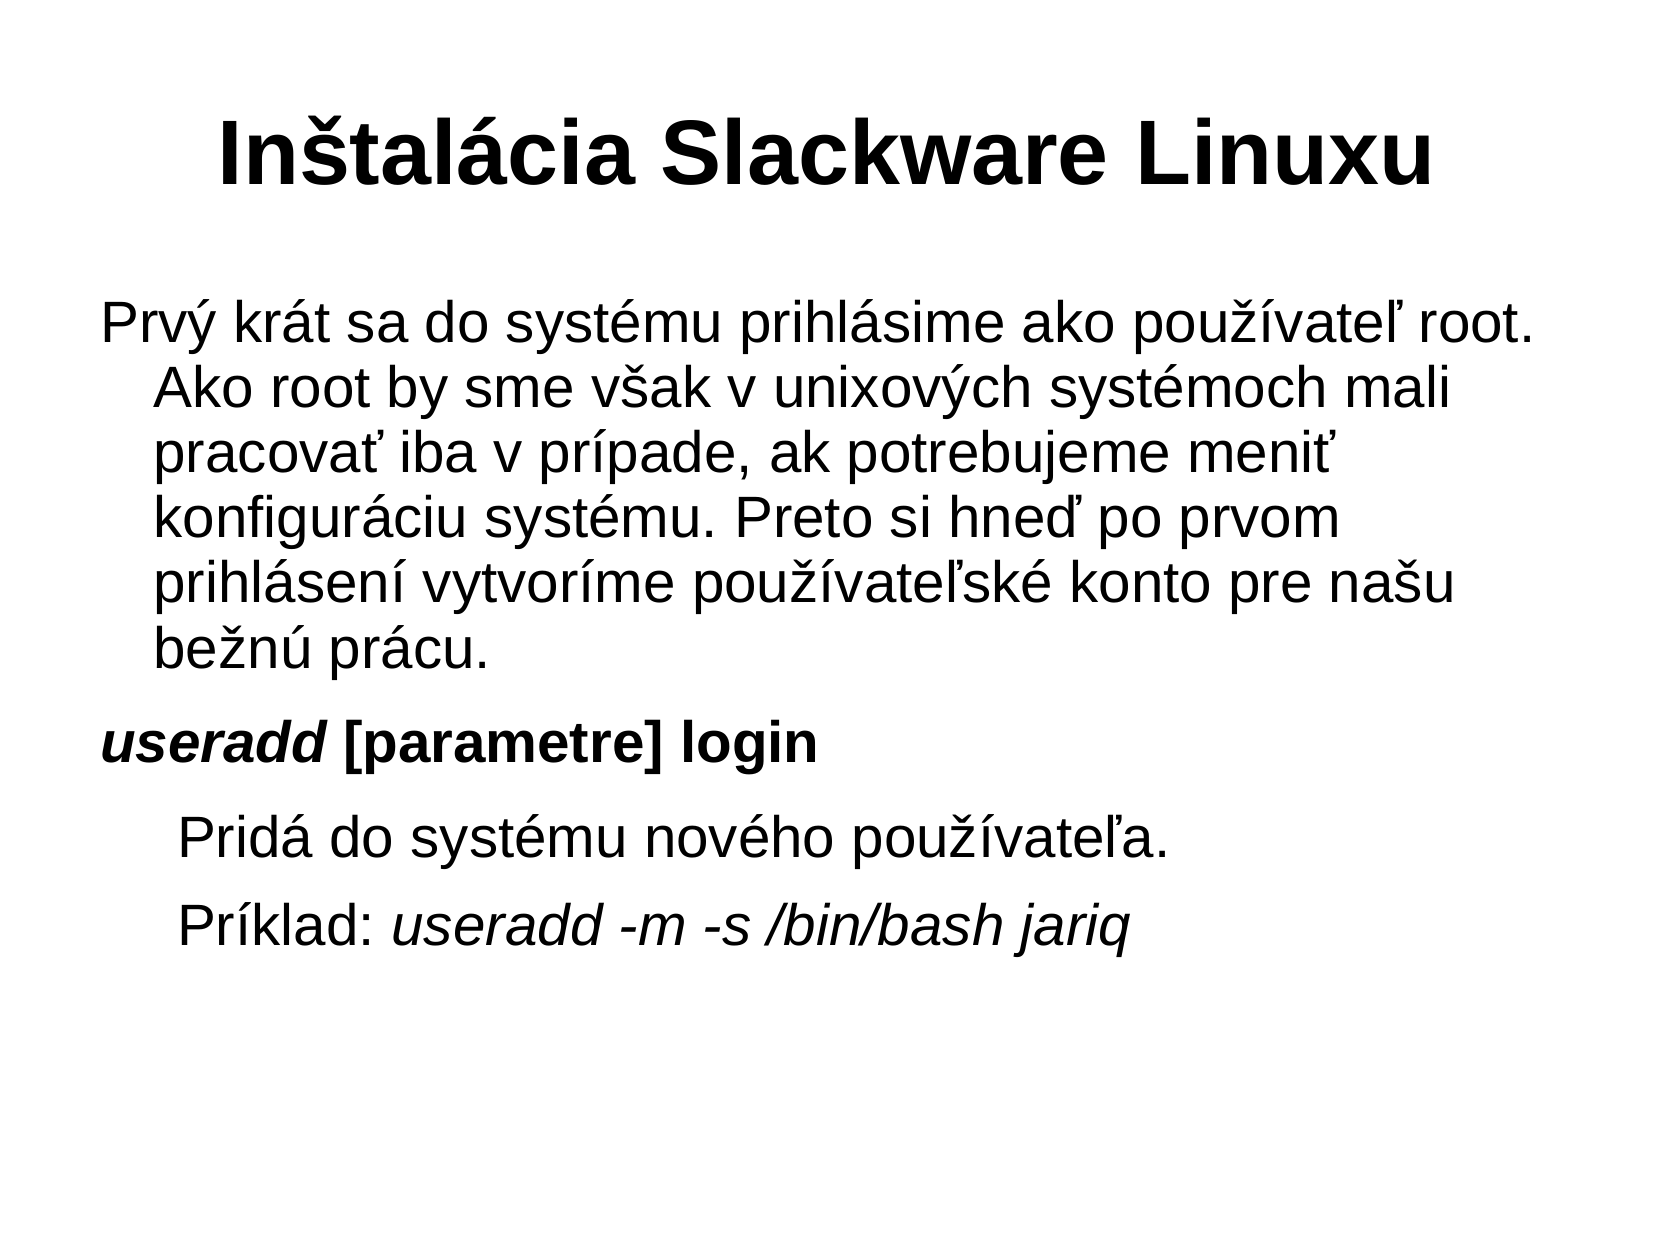

# Inštalácia Slackware Linuxu
Prvý krát sa do systému prihlásime ako používateľ root. Ako root by sme však v unixových systémoch mali pracovať iba v prípade, ak potrebujeme meniť konfiguráciu systému. Preto si hneď po prvom prihlásení vytvoríme používateľské konto pre našu bežnú prácu.
useradd [parametre] login
Pridá do systému nového používateľa.
Príklad: useradd -m -s /bin/bash jariq